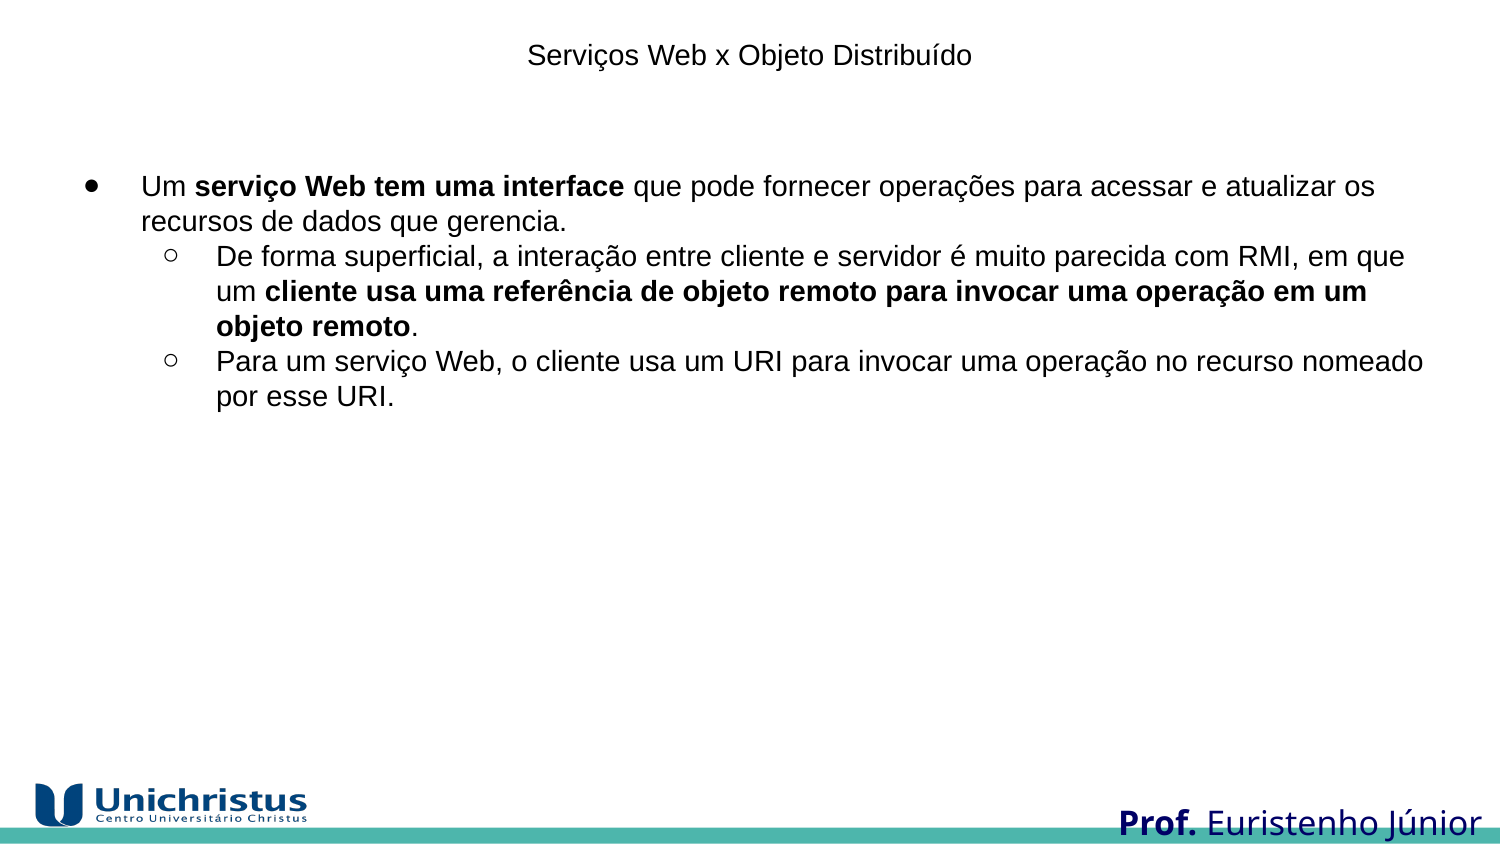

# Serviços Web x Objeto Distribuído
Um serviço Web tem uma interface que pode fornecer operações para acessar e atualizar os recursos de dados que gerencia.
De forma superficial, a interação entre cliente e servidor é muito parecida com RMI, em que um cliente usa uma referência de objeto remoto para invocar uma operação em um objeto remoto.
Para um serviço Web, o cliente usa um URI para invocar uma operação no recurso nomeado por esse URI.
Prof. Euristenho Júnior